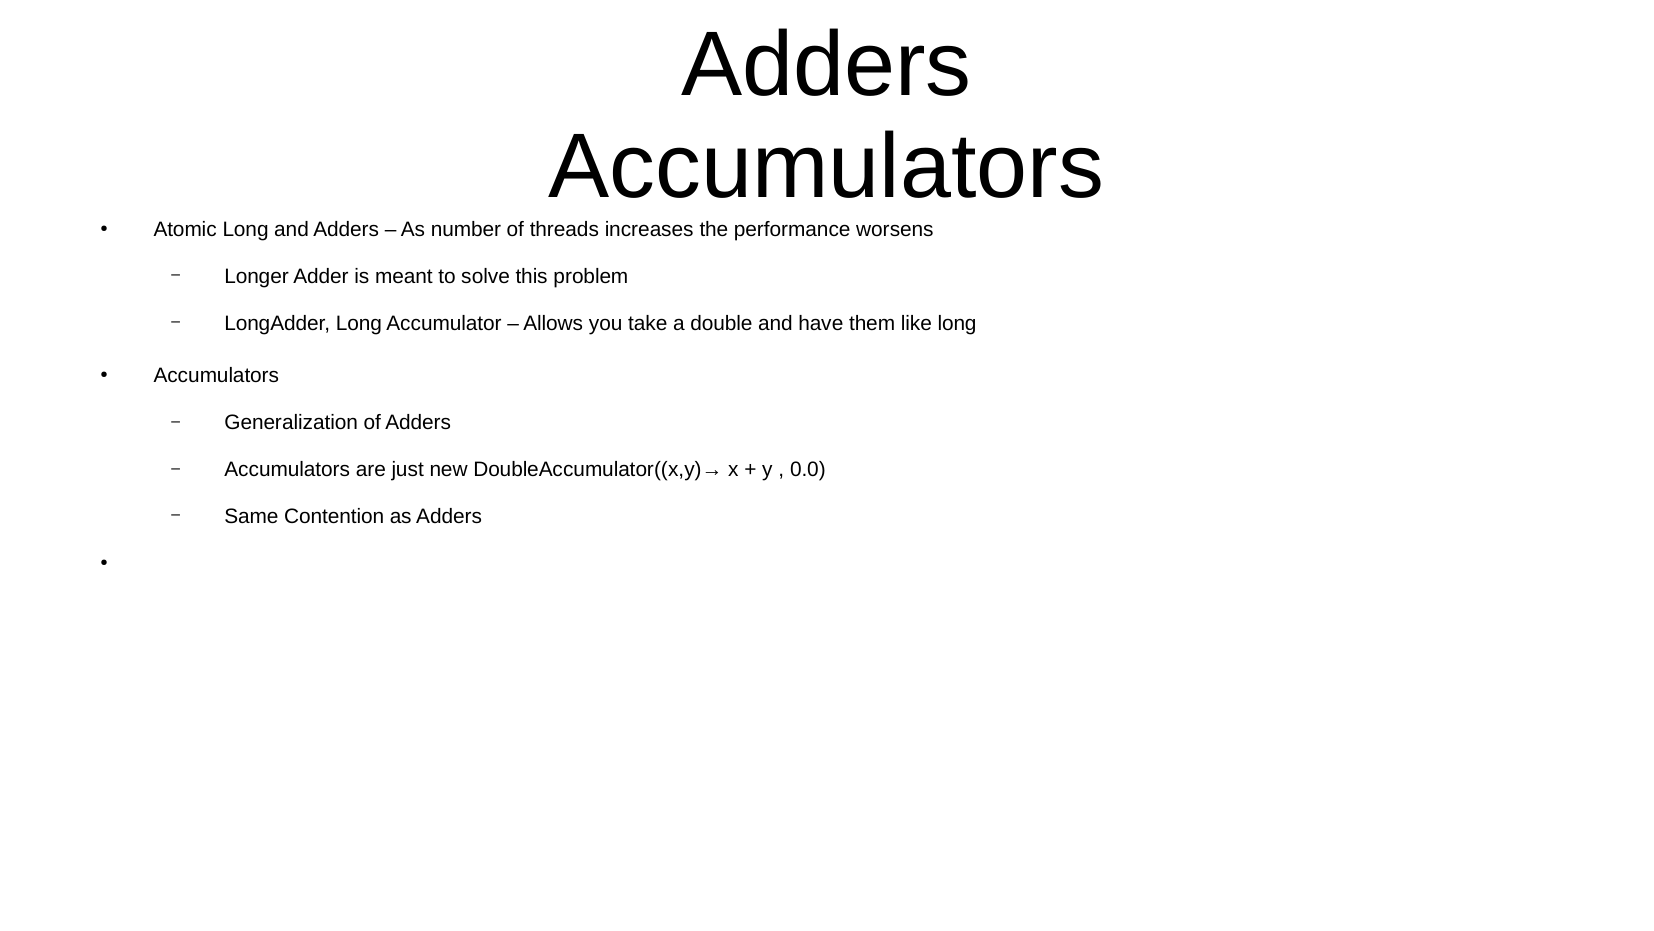

# Adders Accumulators
Atomic Long and Adders – As number of threads increases the performance worsens
Longer Adder is meant to solve this problem
LongAdder, Long Accumulator – Allows you take a double and have them like long
Accumulators
Generalization of Adders
Accumulators are just new DoubleAccumulator((x,y)→ x + y , 0.0)
Same Contention as Adders